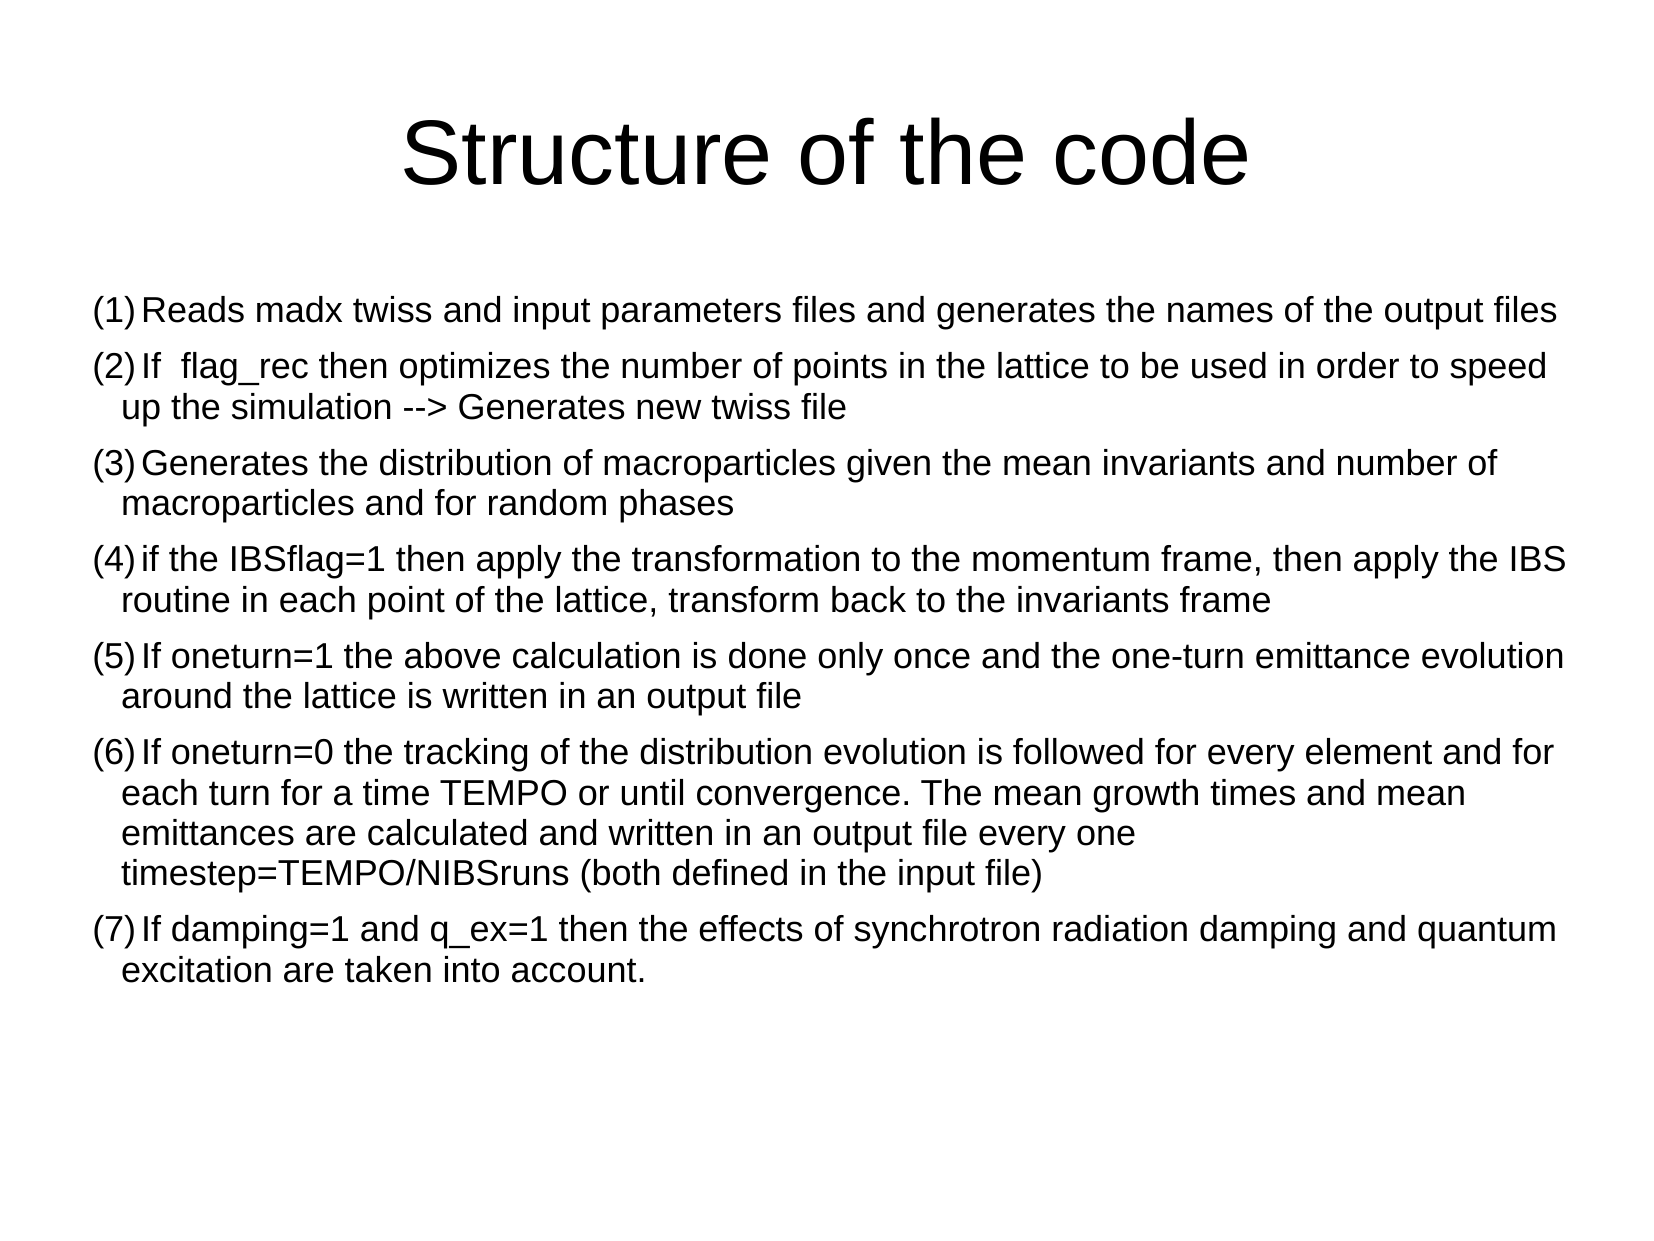

# Structure of the code
 Reads madx twiss and input parameters files and generates the names of the output files
 If flag_rec then optimizes the number of points in the lattice to be used in order to speed up the simulation --> Generates new twiss file
 Generates the distribution of macroparticles given the mean invariants and number of macroparticles and for random phases
 if the IBSflag=1 then apply the transformation to the momentum frame, then apply the IBS routine in each point of the lattice, transform back to the invariants frame
 If oneturn=1 the above calculation is done only once and the one-turn emittance evolution around the lattice is written in an output file
 If oneturn=0 the tracking of the distribution evolution is followed for every element and for each turn for a time TEMPO or until convergence. The mean growth times and mean emittances are calculated and written in an output file every one timestep=TEMPO/NIBSruns (both defined in the input file)
 If damping=1 and q_ex=1 then the effects of synchrotron radiation damping and quantum excitation are taken into account.